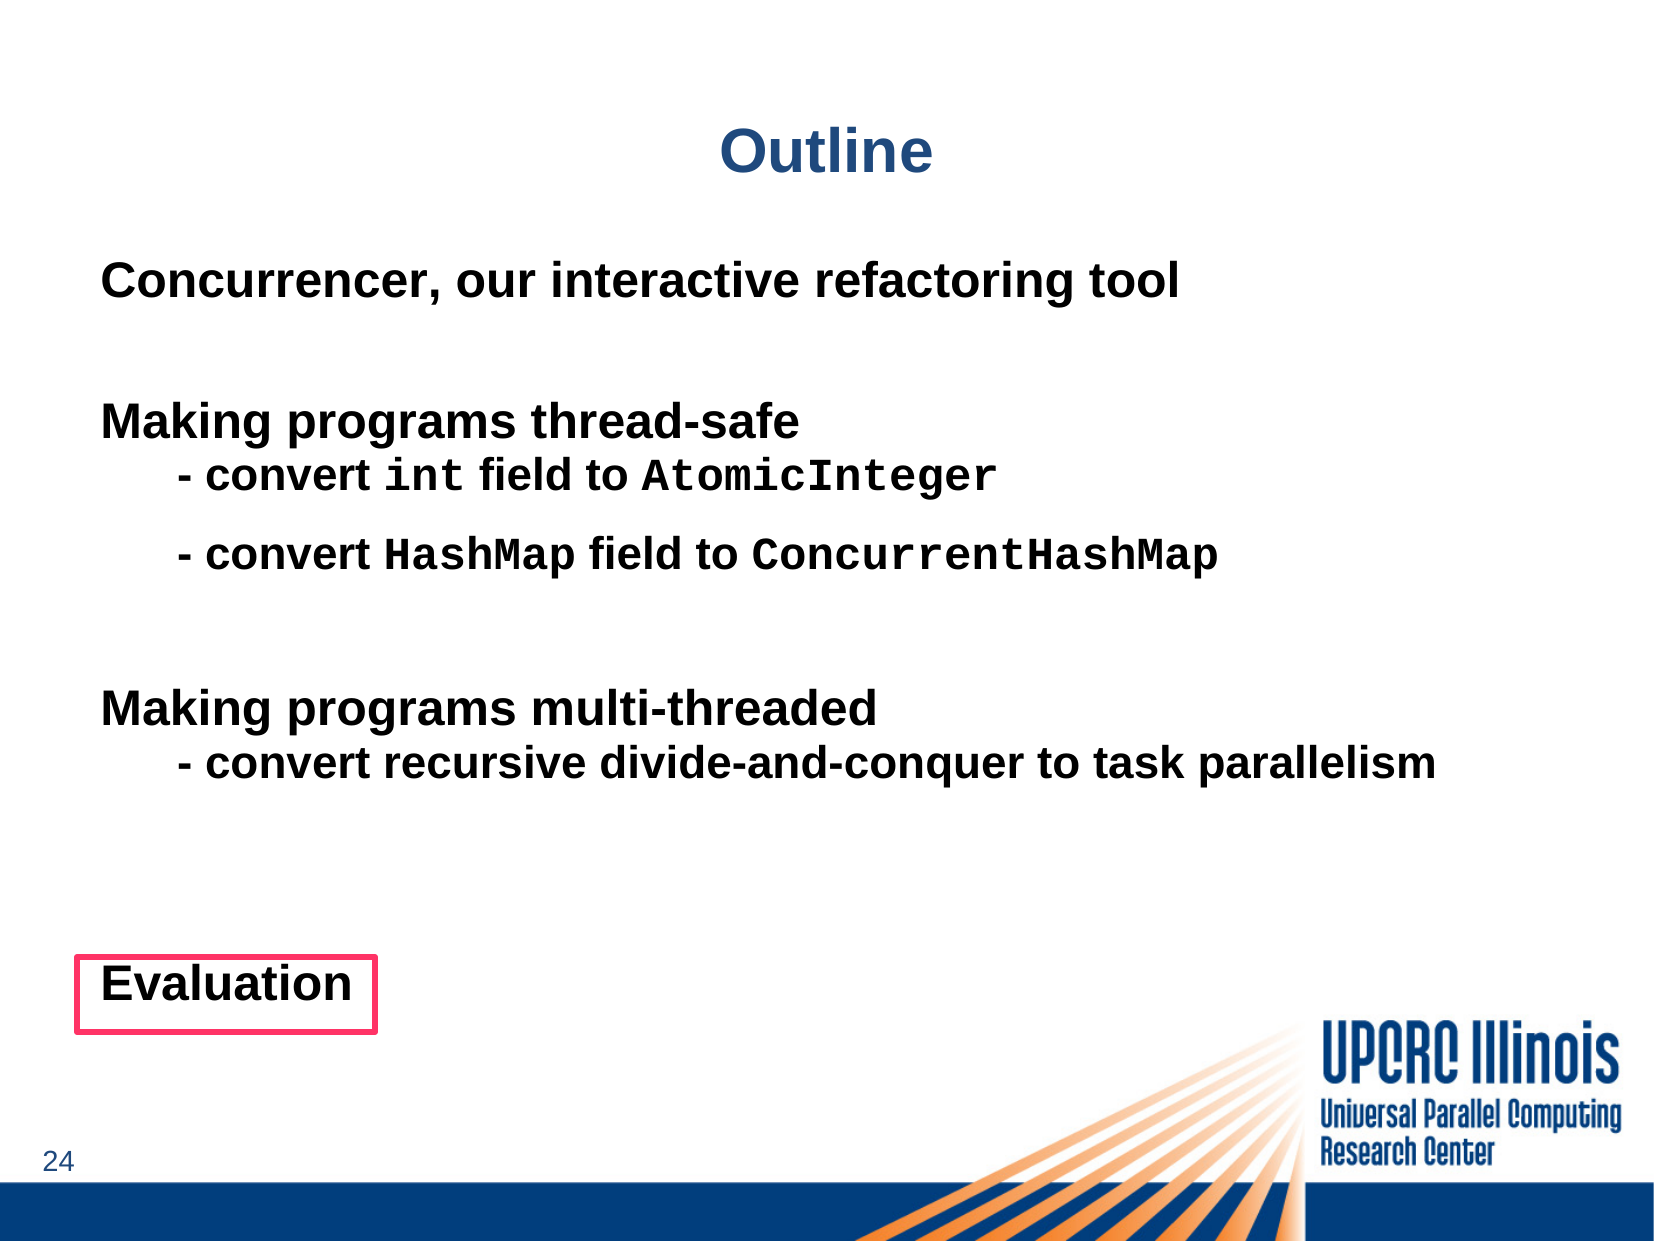

# Outline
Concurrencer, our interactive refactoring tool
Making programs thread-safe
- convert int field to AtomicInteger
- convert HashMap field to ConcurrentHashMap
Making programs multi-threaded
- convert recursive divide-and-conquer to task parallelism
Evaluation
24